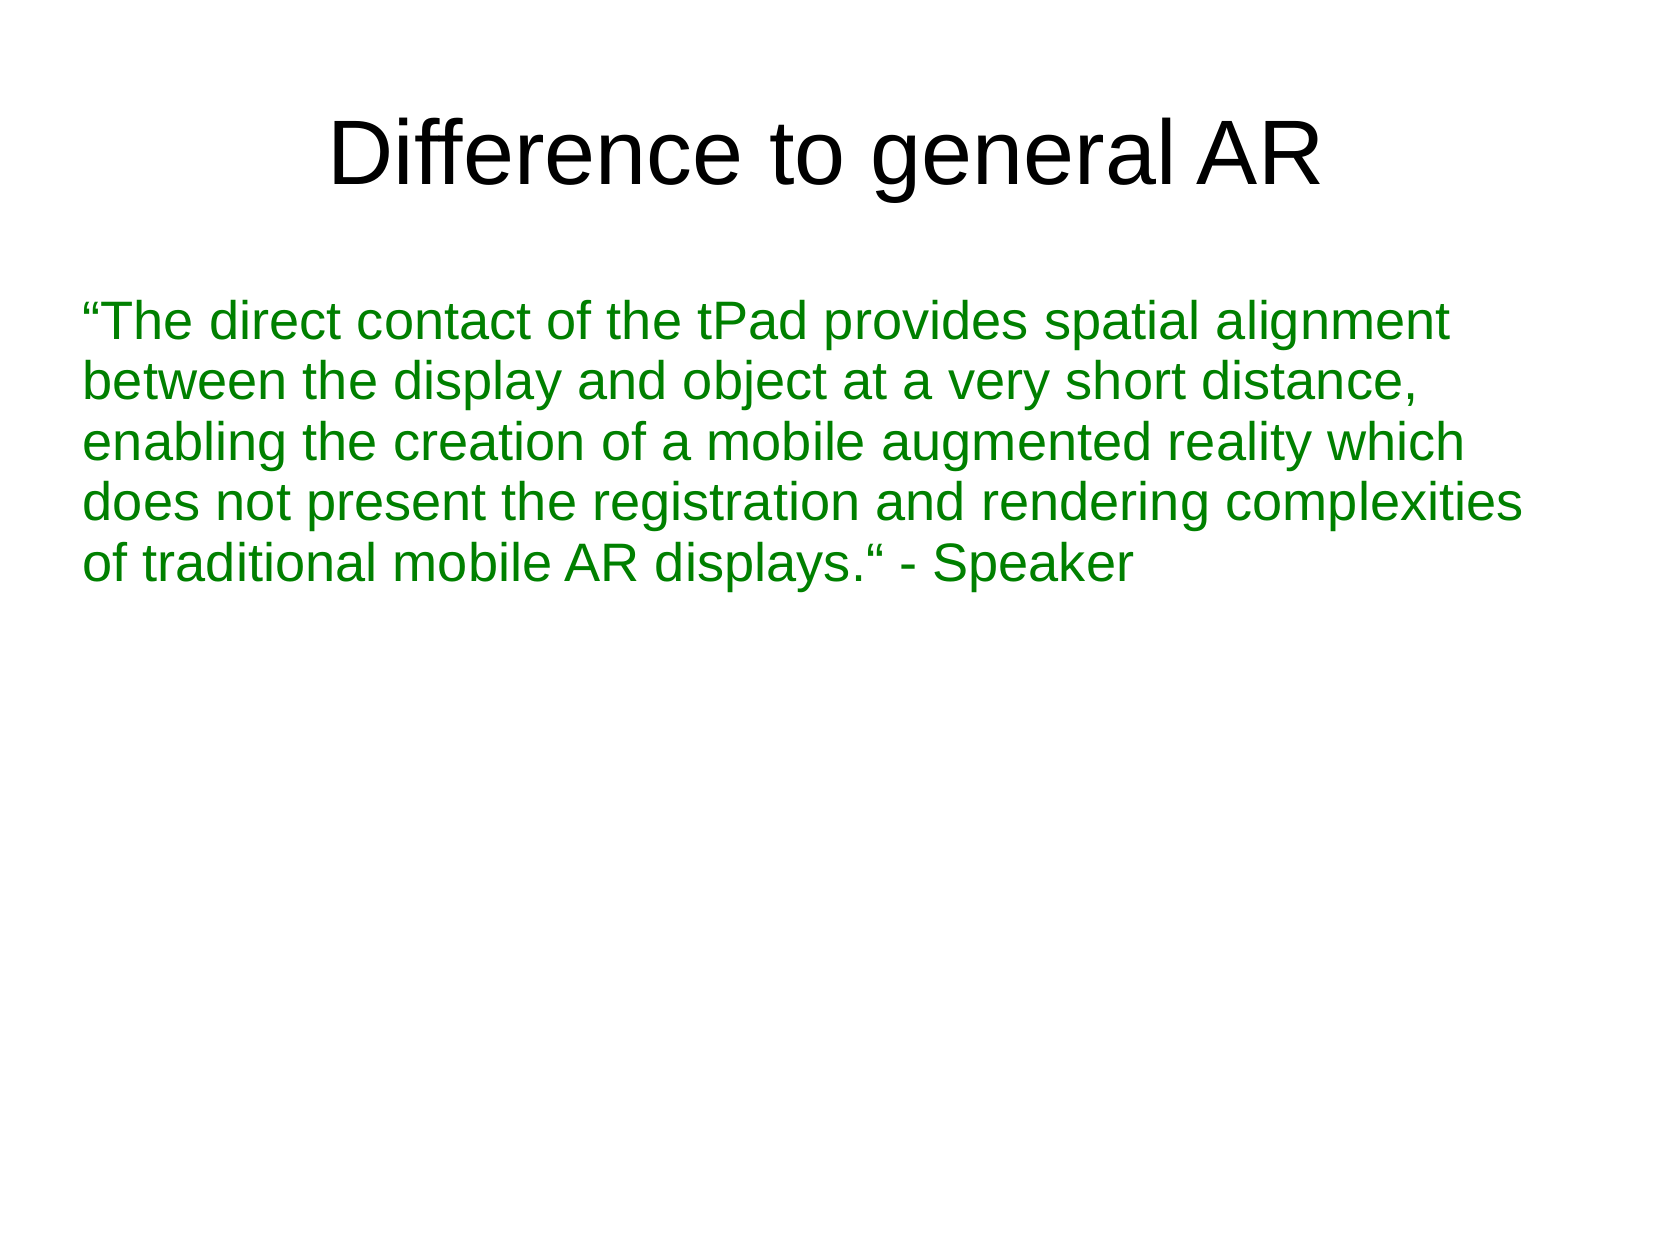

# Difference to general AR
“The direct contact of the tPad provides spatial alignment between the display and object at a very short distance, enabling the creation of a mobile augmented reality which does not present the registration and rendering complexities of traditional mobile AR displays.“ - Speaker